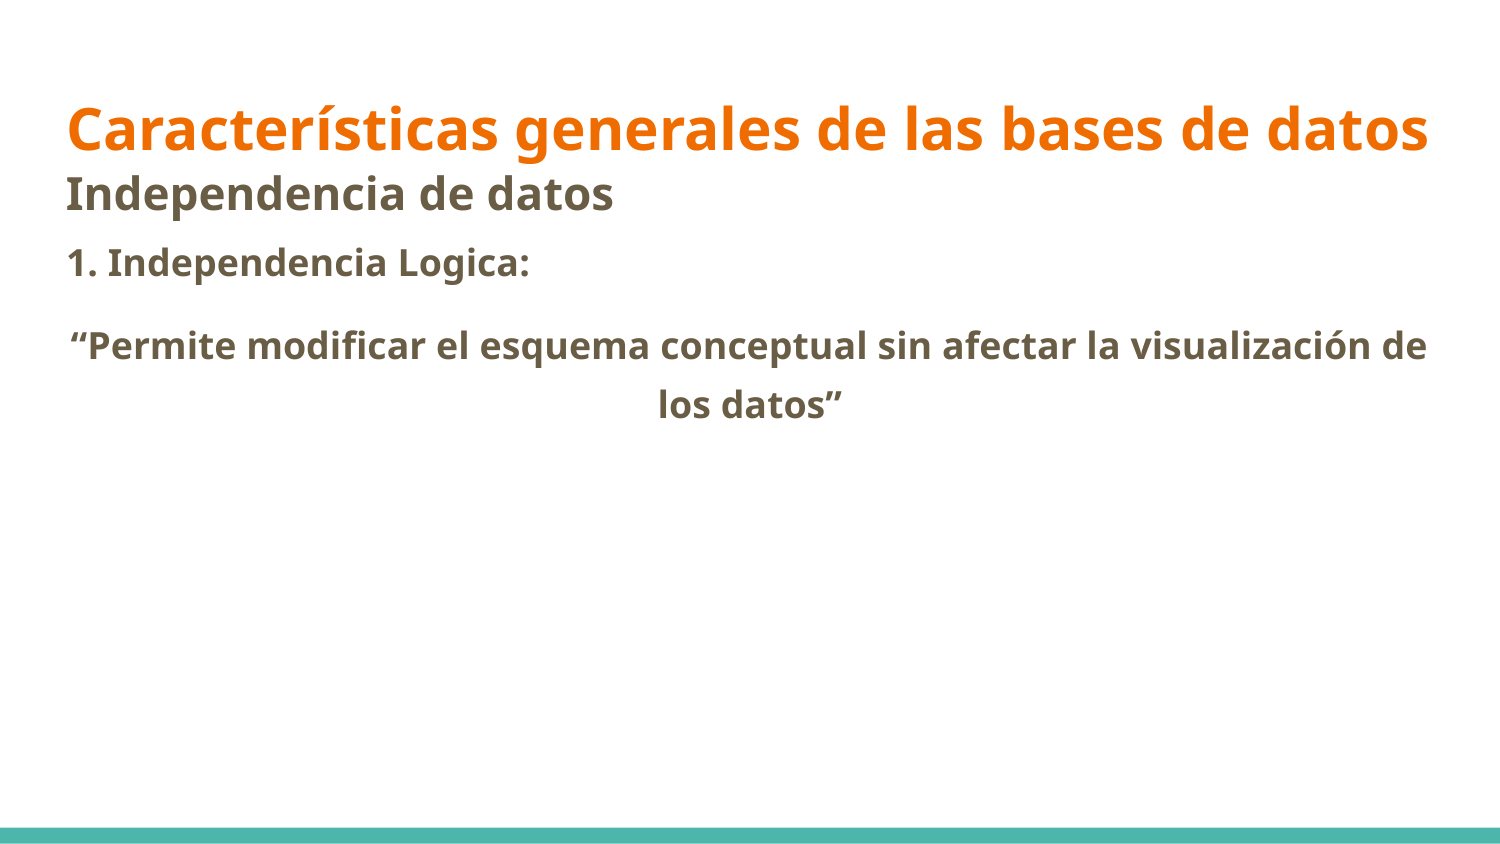

# Características generales de las bases de datos
Independencia de datos
1. Independencia Logica:
“Permite modificar el esquema conceptual sin afectar la visualización de los datos”